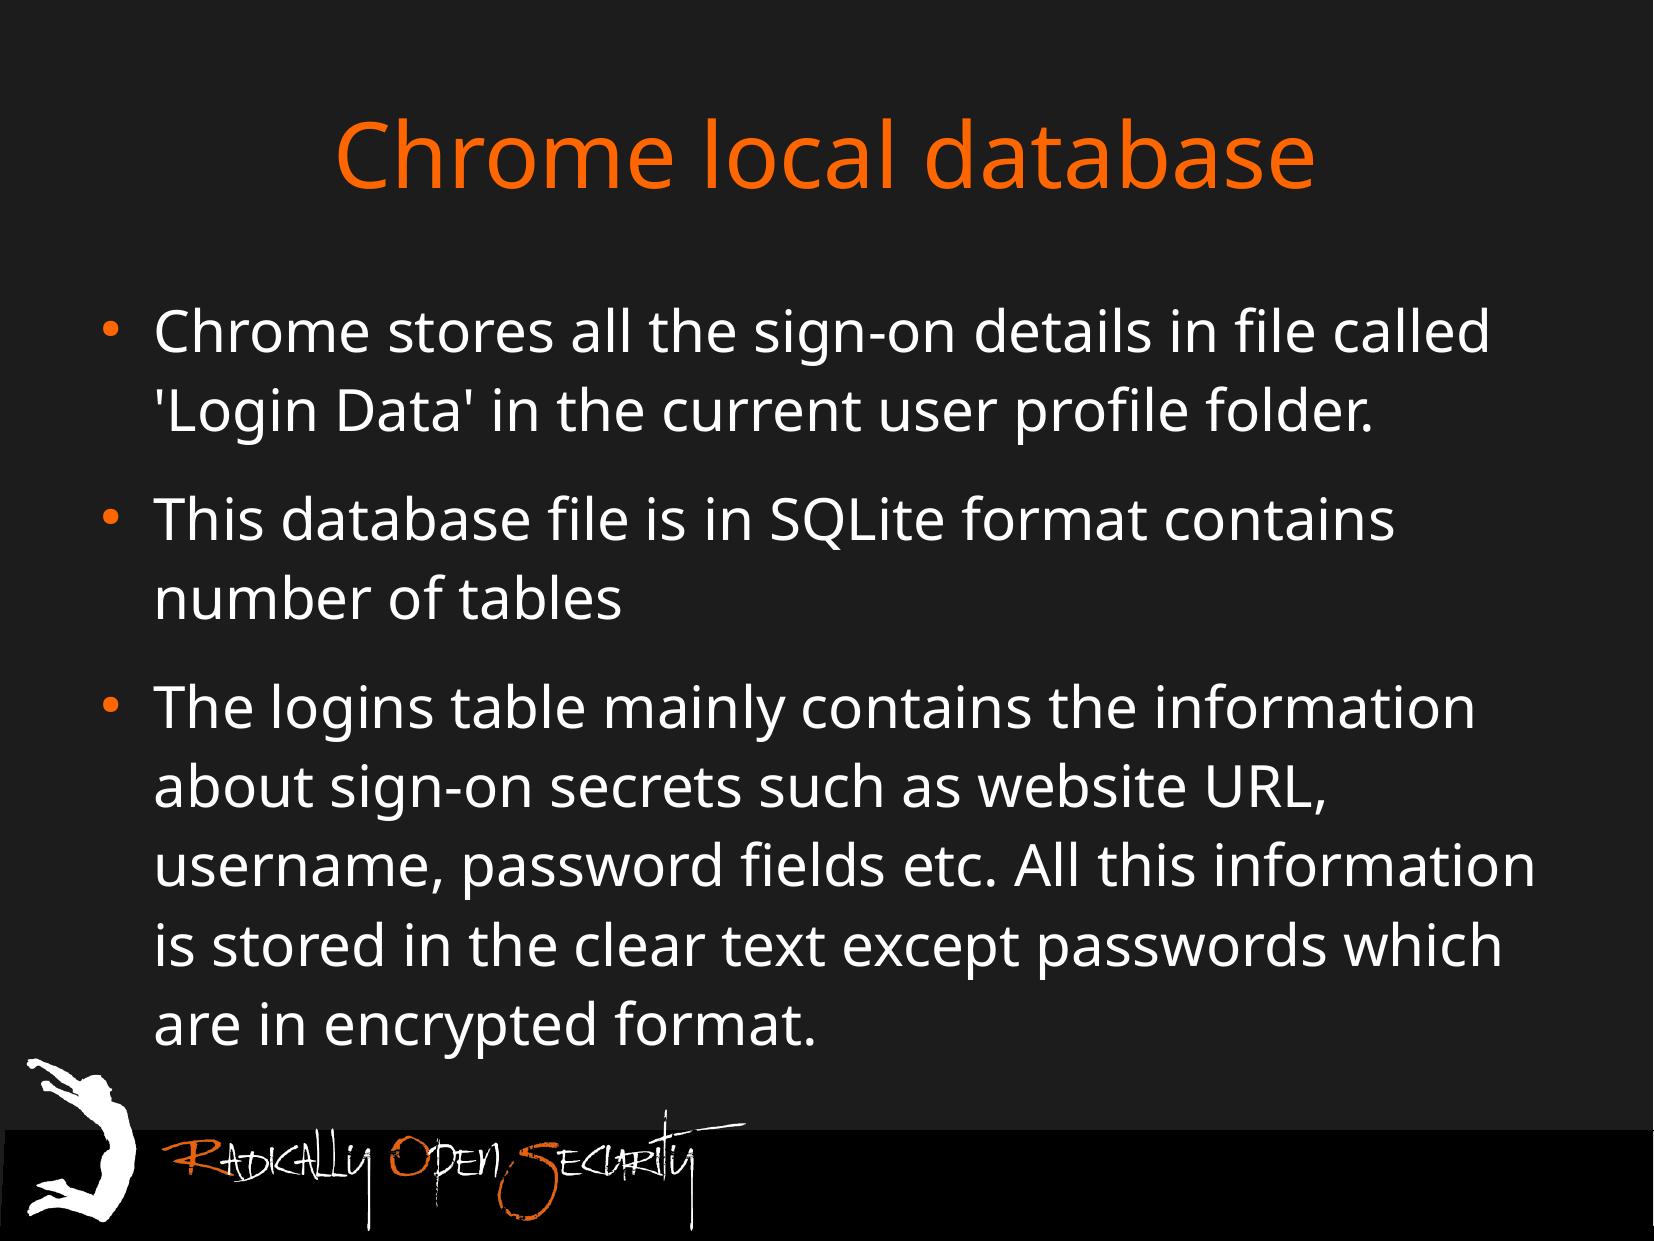

# Chrome local database
Chrome stores all the sign-on details in file called 'Login Data' in the current user profile folder.
This database file is in SQLite format contains number of tables
The logins table mainly contains the information about sign-on secrets such as website URL, username, password fields etc. All this information is stored in the clear text except passwords which are in encrypted format.